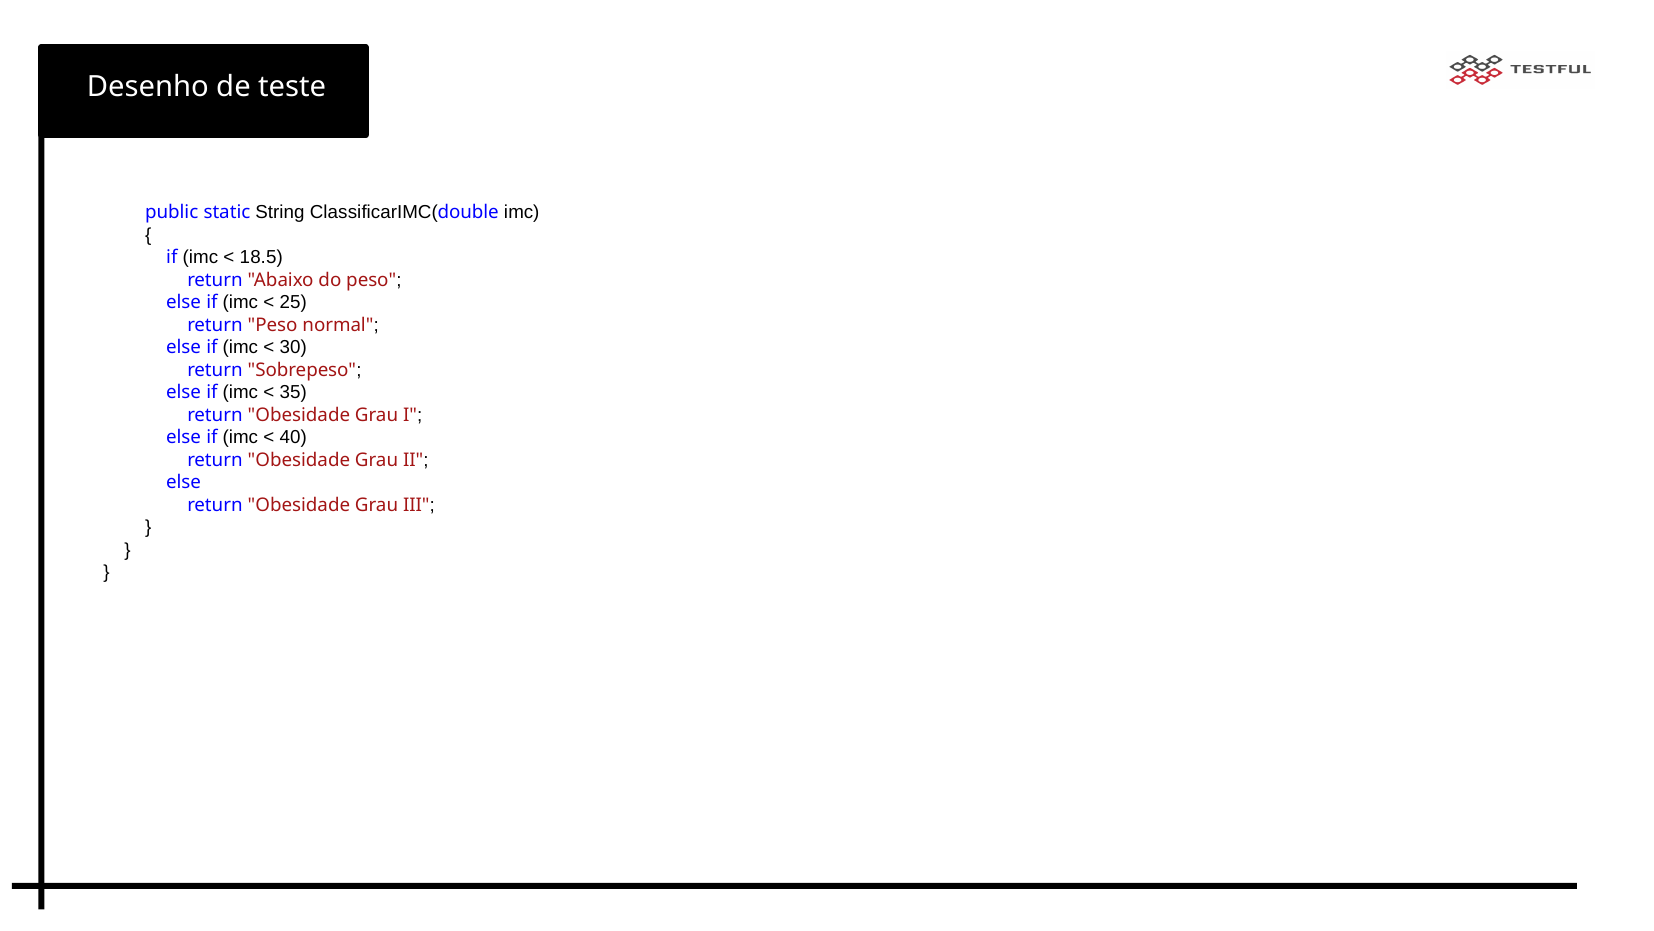

Desenho de teste
 public static String ClassificarIMC(double imc)
 {
 if (imc < 18.5)
 return "Abaixo do peso";
 else if (imc < 25)
 return "Peso normal";
 else if (imc < 30)
 return "Sobrepeso";
 else if (imc < 35)
 return "Obesidade Grau I";
 else if (imc < 40)
 return "Obesidade Grau II";
 else
 return "Obesidade Grau III";
 }
 }
}